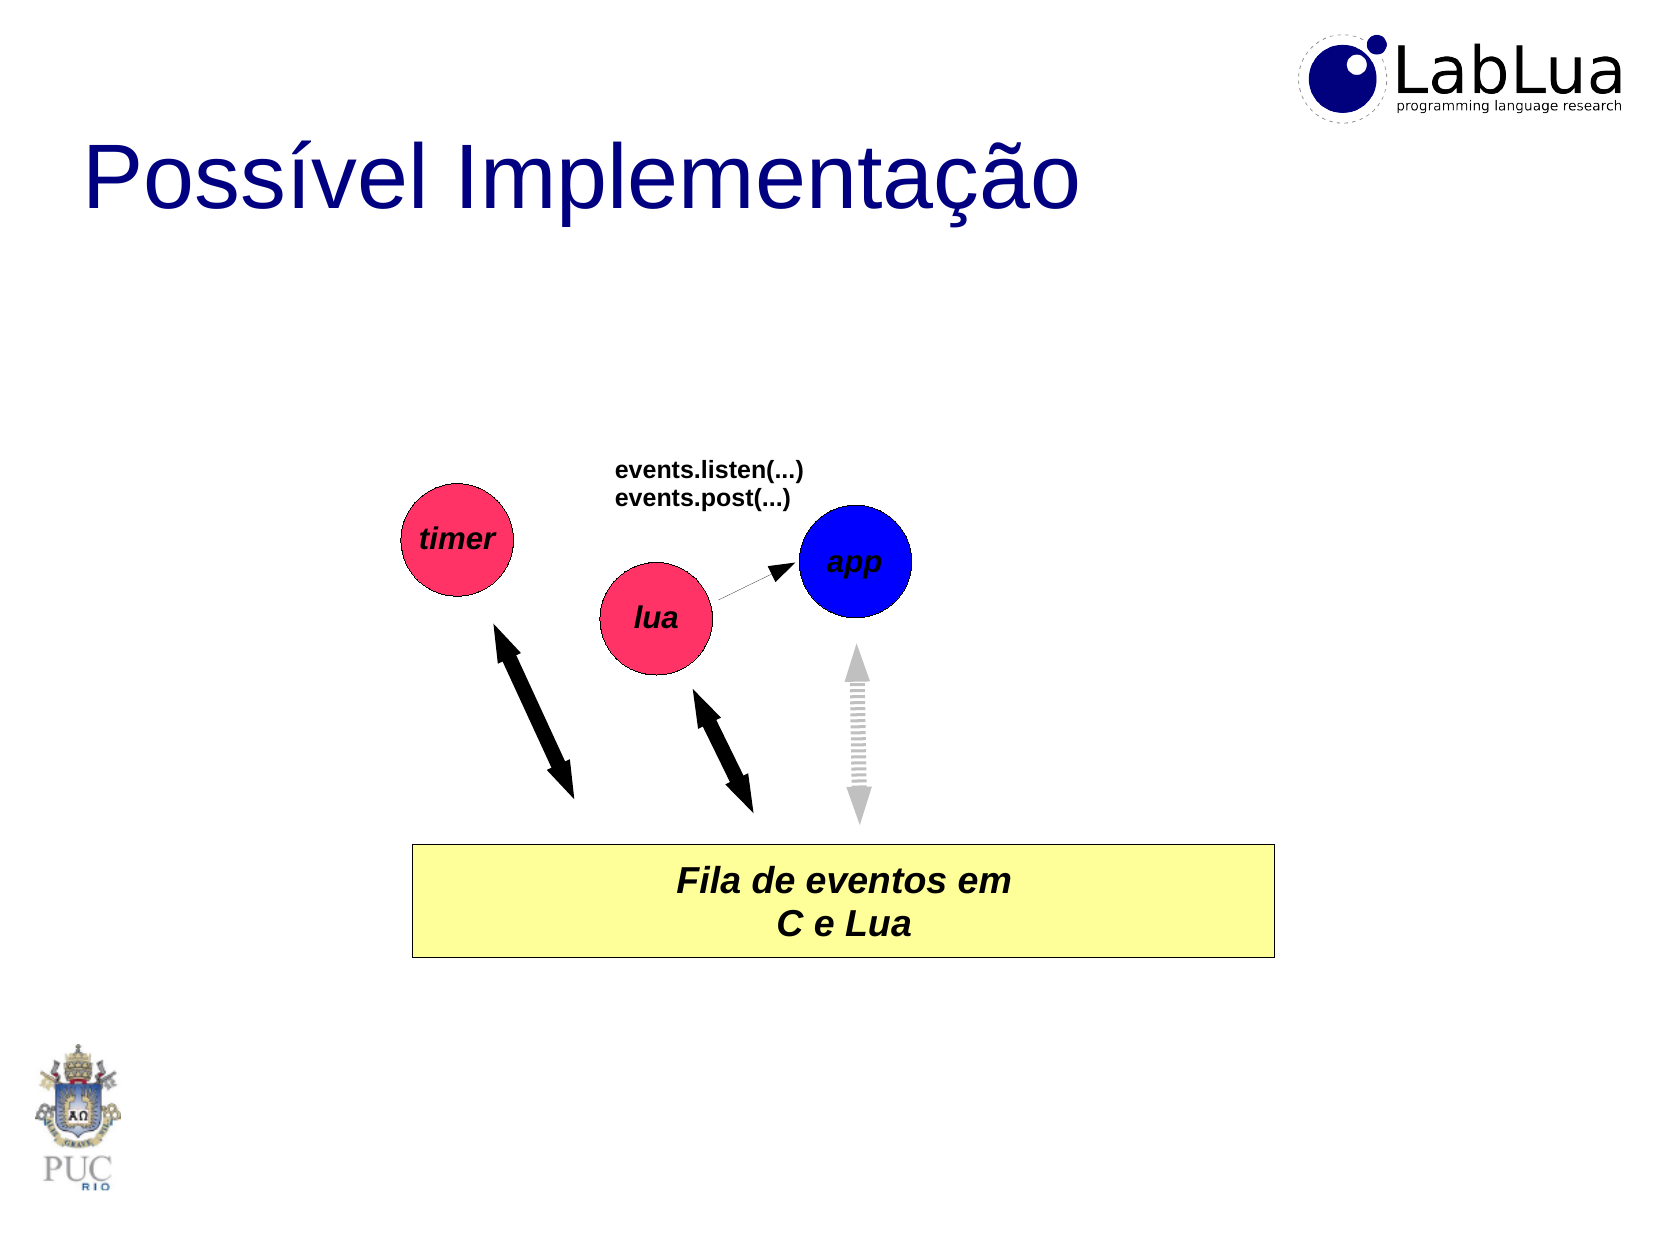

# Possível Implementação
events.listen(...)
events.post(...)
timer
app
lua
Fila de eventos em C e Lua